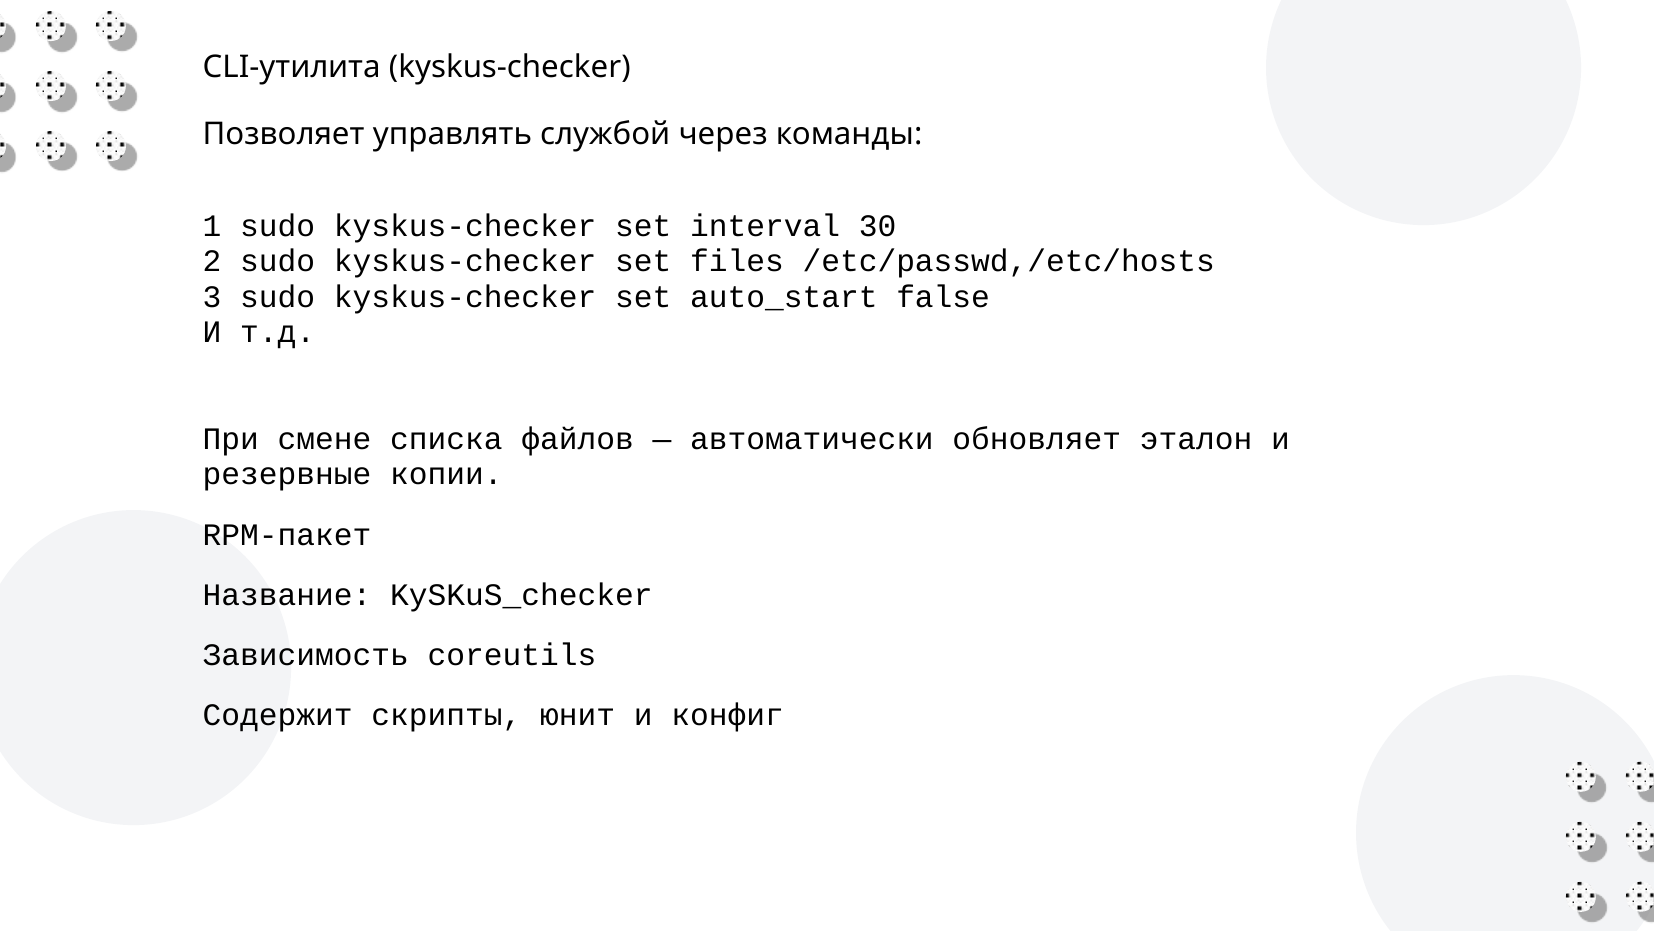

CLI-утилита (kyskus-checker)
Позволяет управлять службой через команды:
1 sudo kyskus-checker set interval 30
2 sudo kyskus-checker set files /etc/passwd,/etc/hosts
3 sudo kyskus-checker set auto_start false
И т.д.
При смене списка файлов — автоматически обновляет эталон и резервные копии.
RPM-пакет
Название: KySKuS_checker
Зависимость coreutils
Содержит скрипты, юнит и конфиг